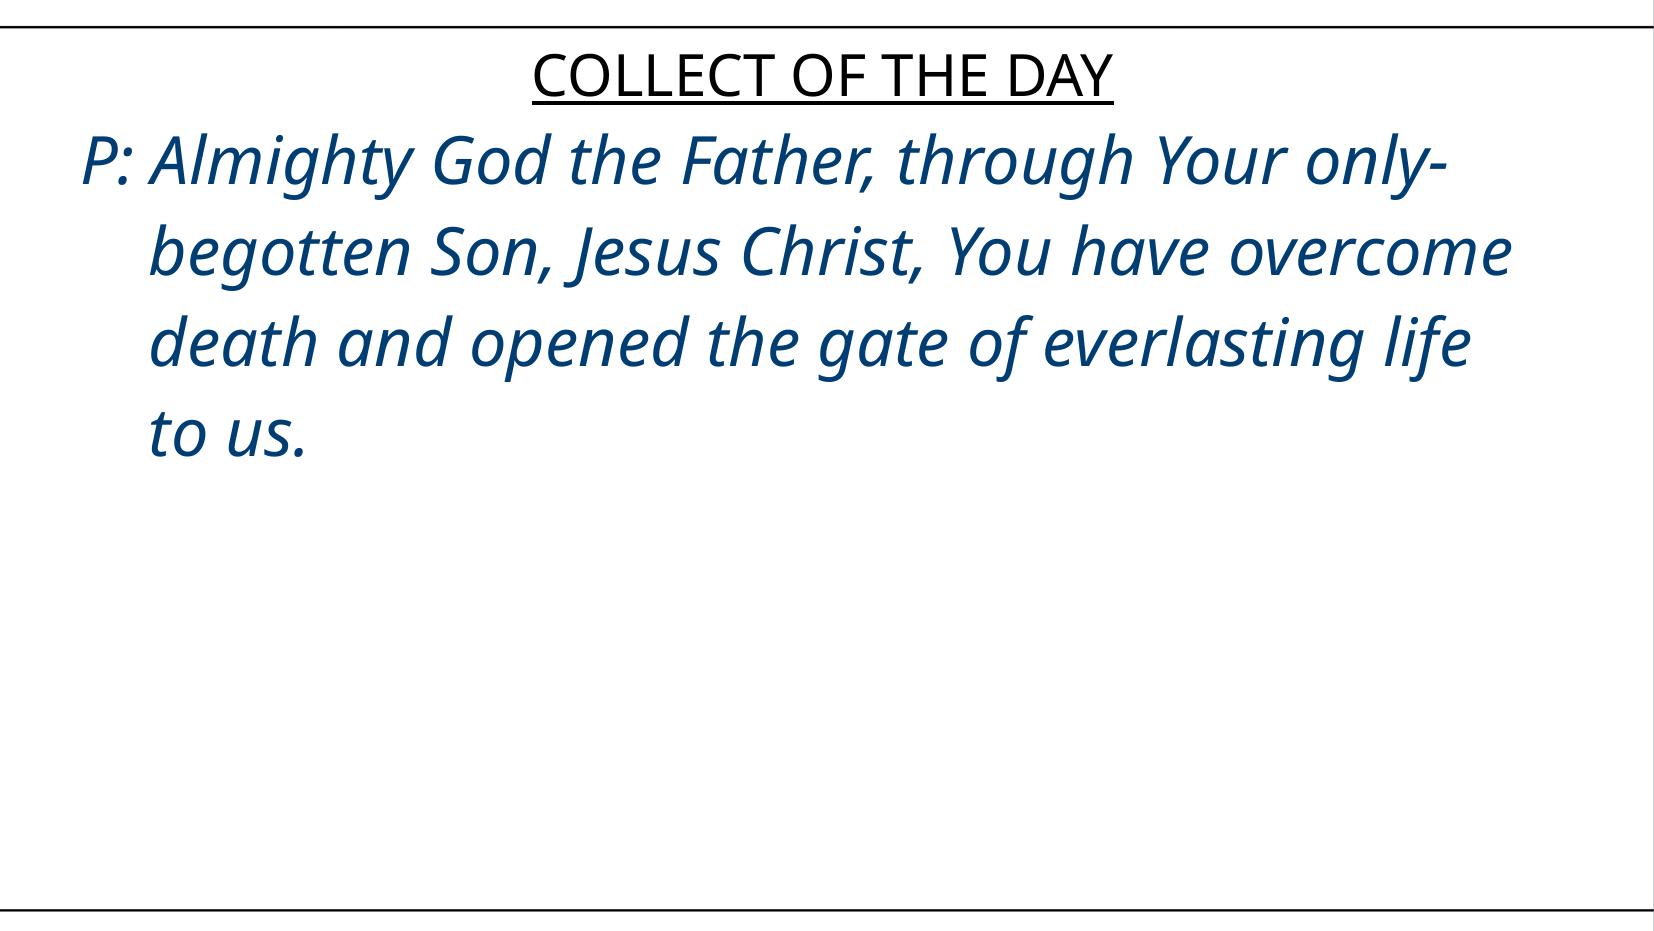

COLLECT OF THE DAY
P: Almighty God the Father, through Your only-
 begotten Son, Jesus Christ, You have overcome
 death and opened the gate of everlasting life
 to us.